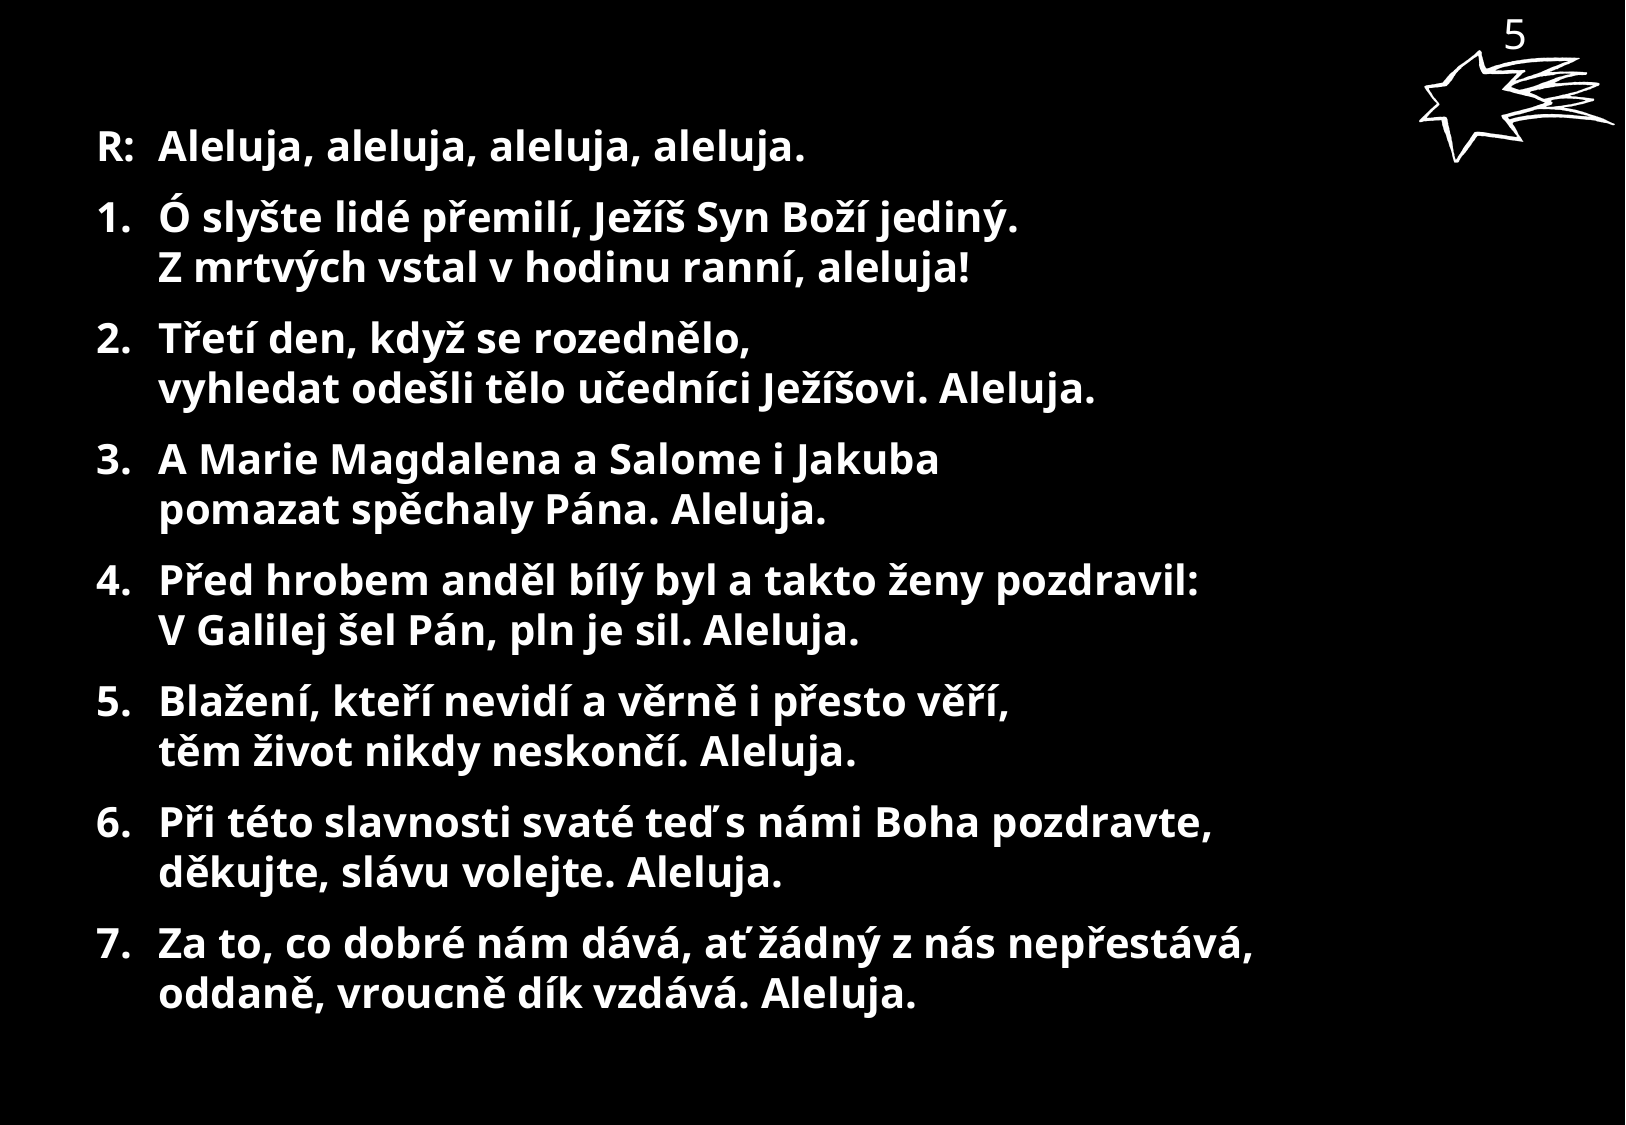

5
# R: 	Aleluja, aleluja, aleluja, aleluja.
Ó slyšte lidé přemilí, Ježíš Syn Boží jediný.
Z mrtvých vstal v hodinu ranní, aleluja!
Třetí den, když se rozednělo,
vyhledat odešli tělo učedníci Ježíšovi. Aleluja.
A Marie Magdalena a Salome i Jakuba
pomazat spěchaly Pána. Aleluja.
Před hrobem anděl bílý byl a takto ženy pozdravil:
V Galilej šel Pán, pln je sil. Aleluja.
Blažení, kteří nevidí a věrně i přesto věří,
těm život nikdy neskončí. Aleluja.
Při této slavnosti svaté teď s námi Boha pozdravte,
děkujte, slávu volejte. Aleluja.
Za to, co dobré nám dává, ať žádný z nás nepřestává,
oddaně, vroucně dík vzdává. Aleluja.